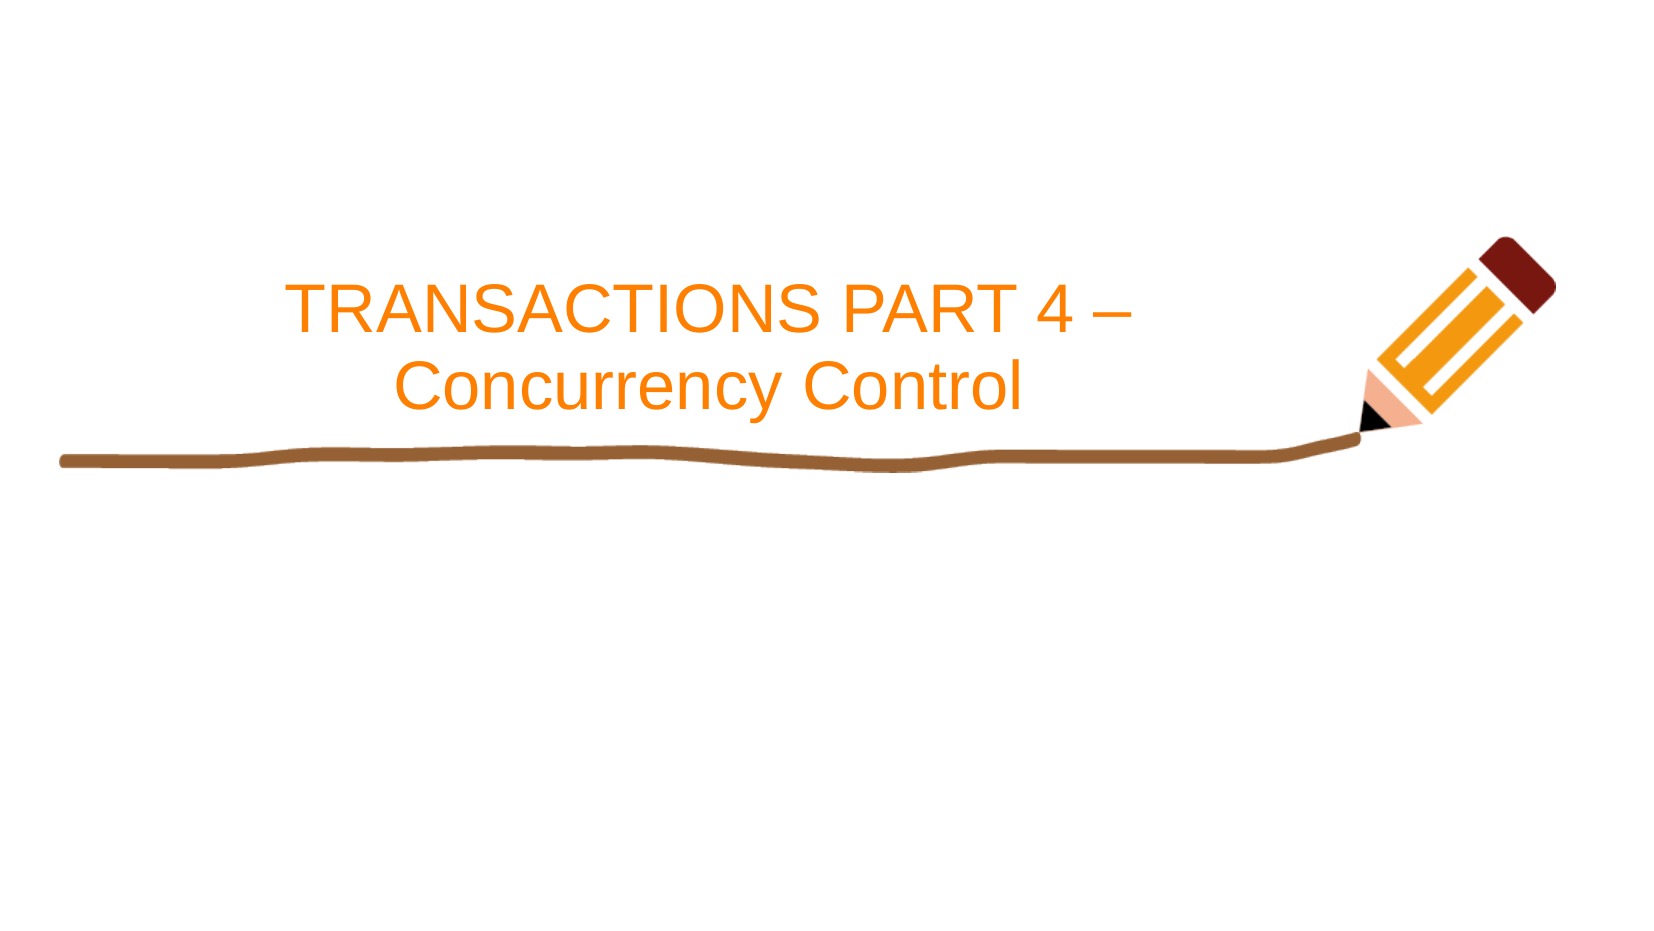

# TRANSACTIONS PART 4 – Concurrency Control